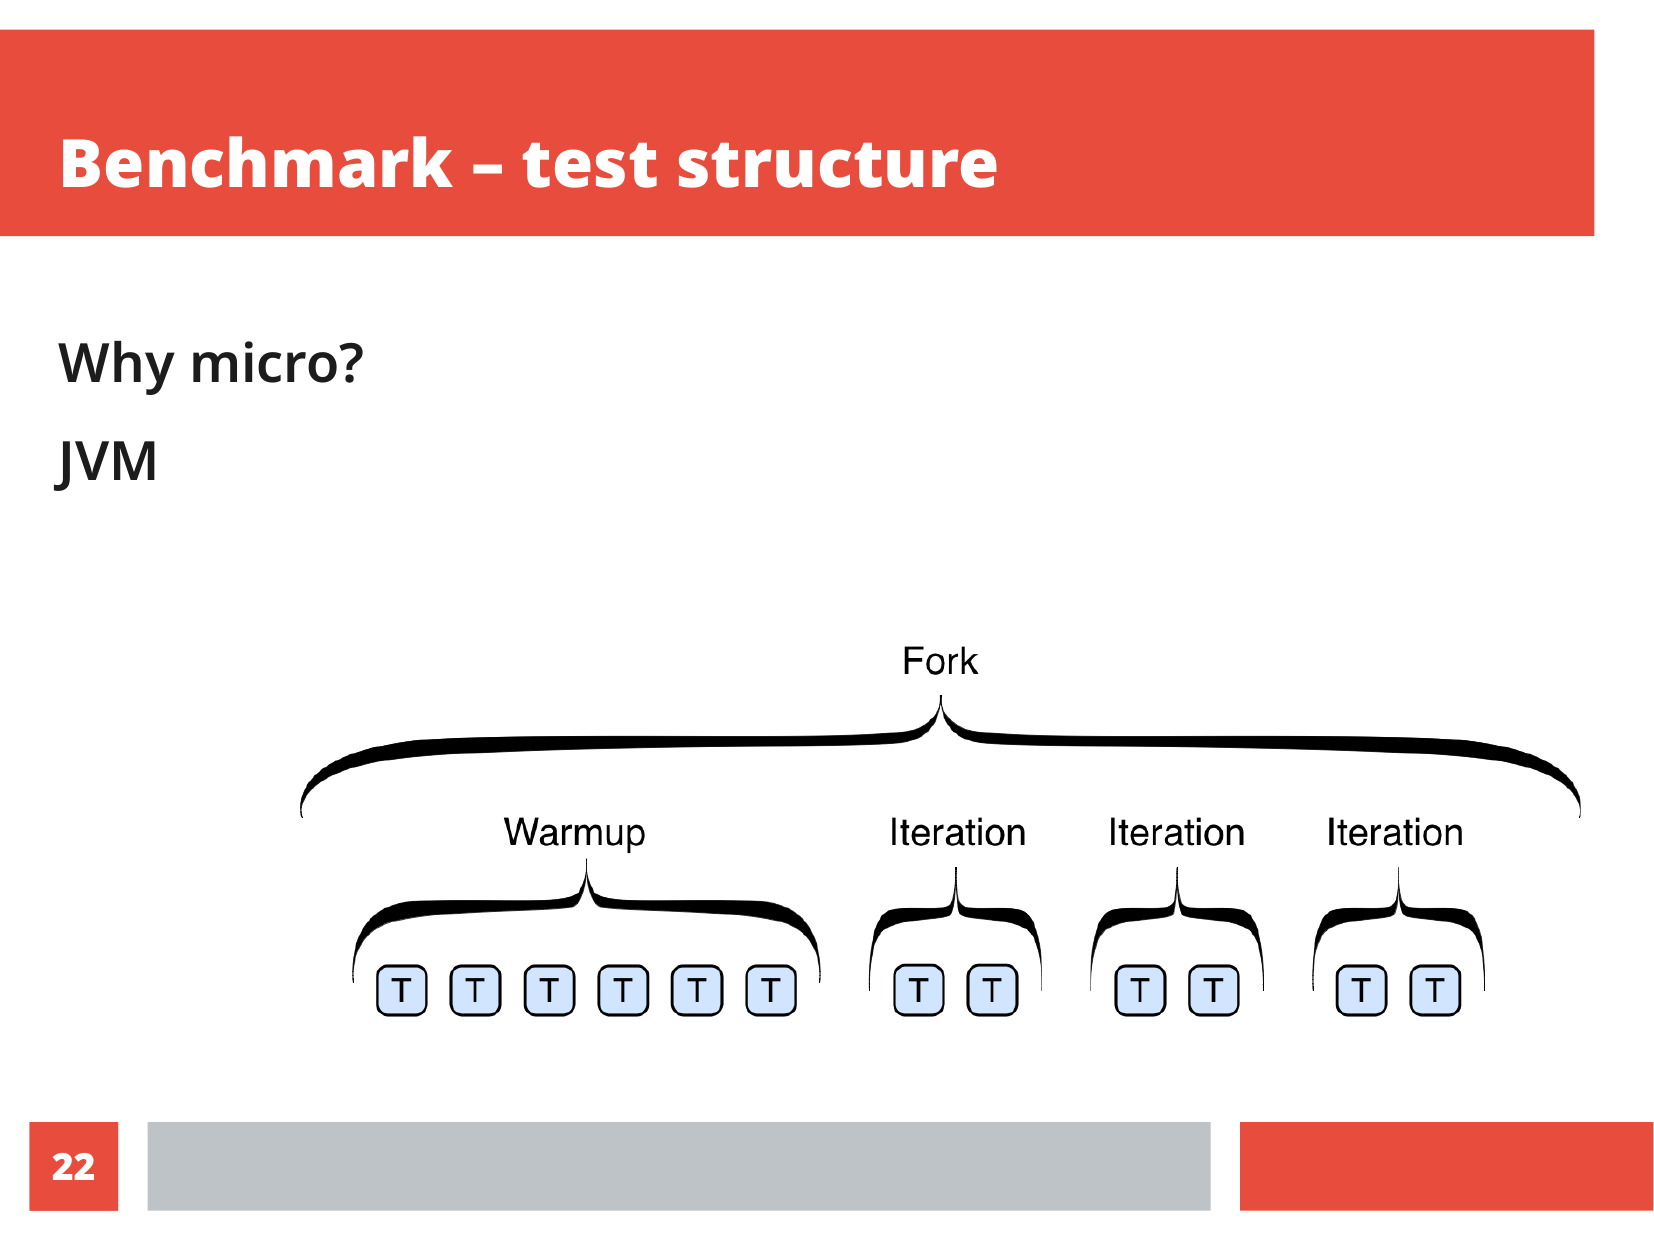

# Benchmark – test structure
Why micro?
JVM
22